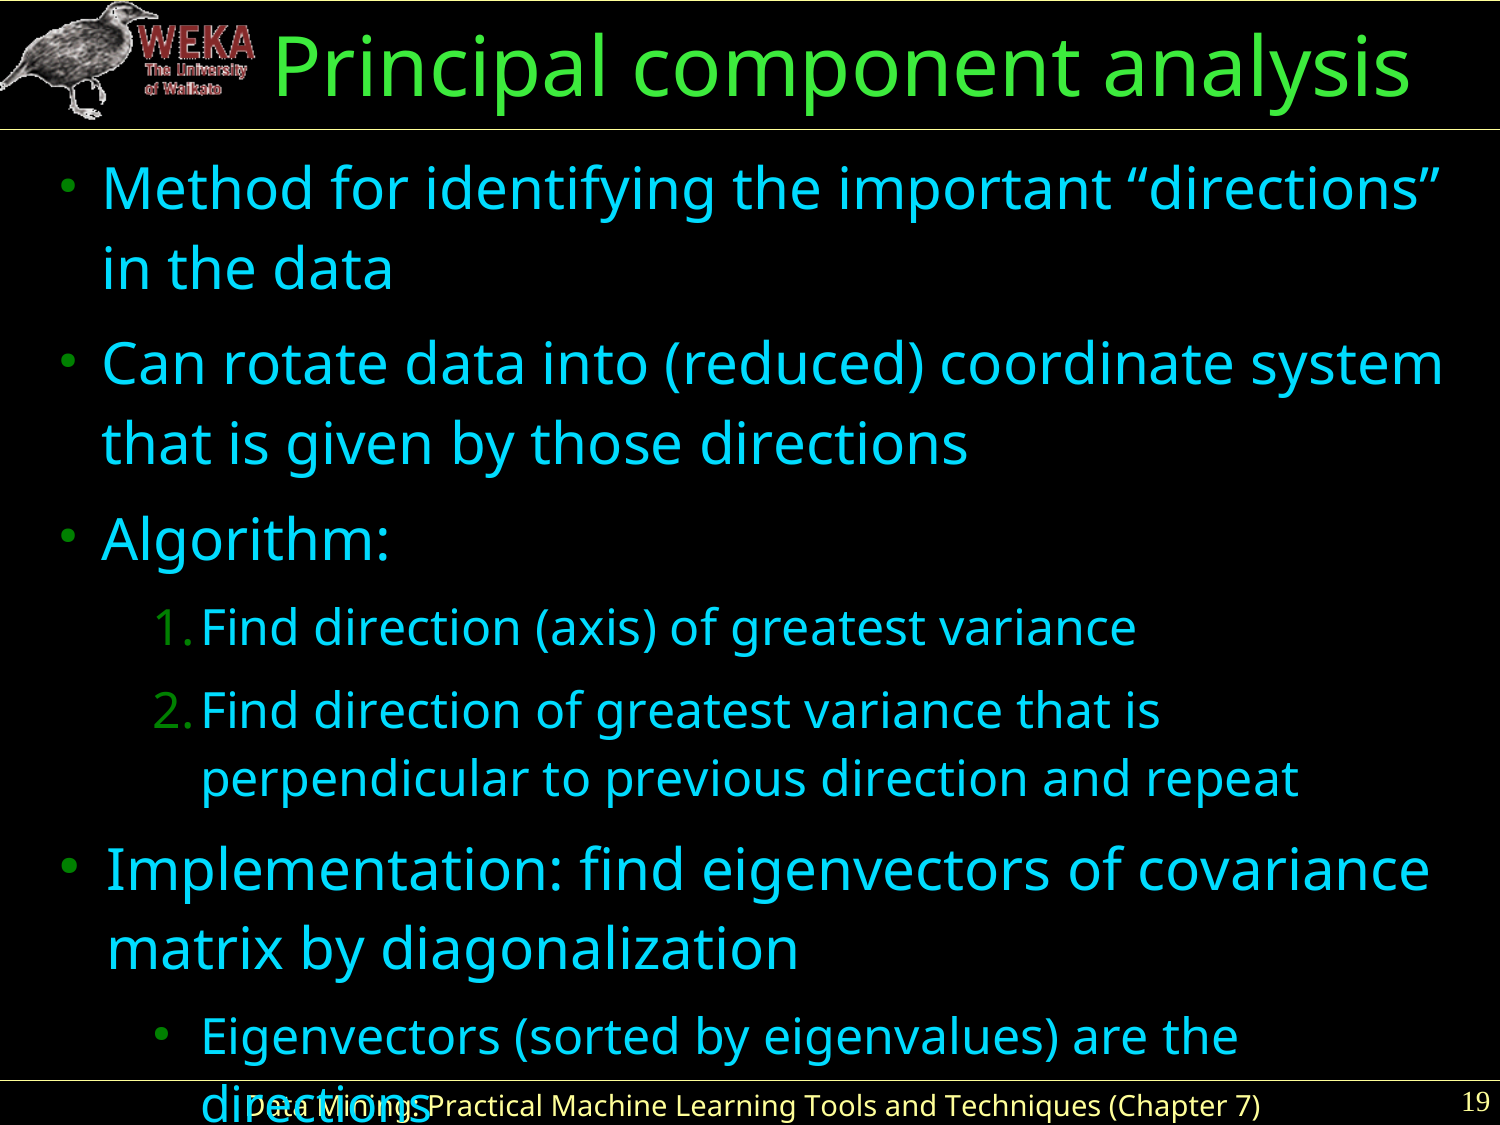

# Principal component analysis
Method for identifying the important “directions” in the data
Can rotate data into (reduced) coordinate system that is given by those directions
Algorithm:
Find direction (axis) of greatest variance
Find direction of greatest variance that is perpendicular to previous direction and repeat
Implementation: find eigenvectors of covariance matrix by diagonalization
Eigenvectors (sorted by eigenvalues) are the directions
Data Mining: Practical Machine Learning Tools and Techniques (Chapter 7)
19